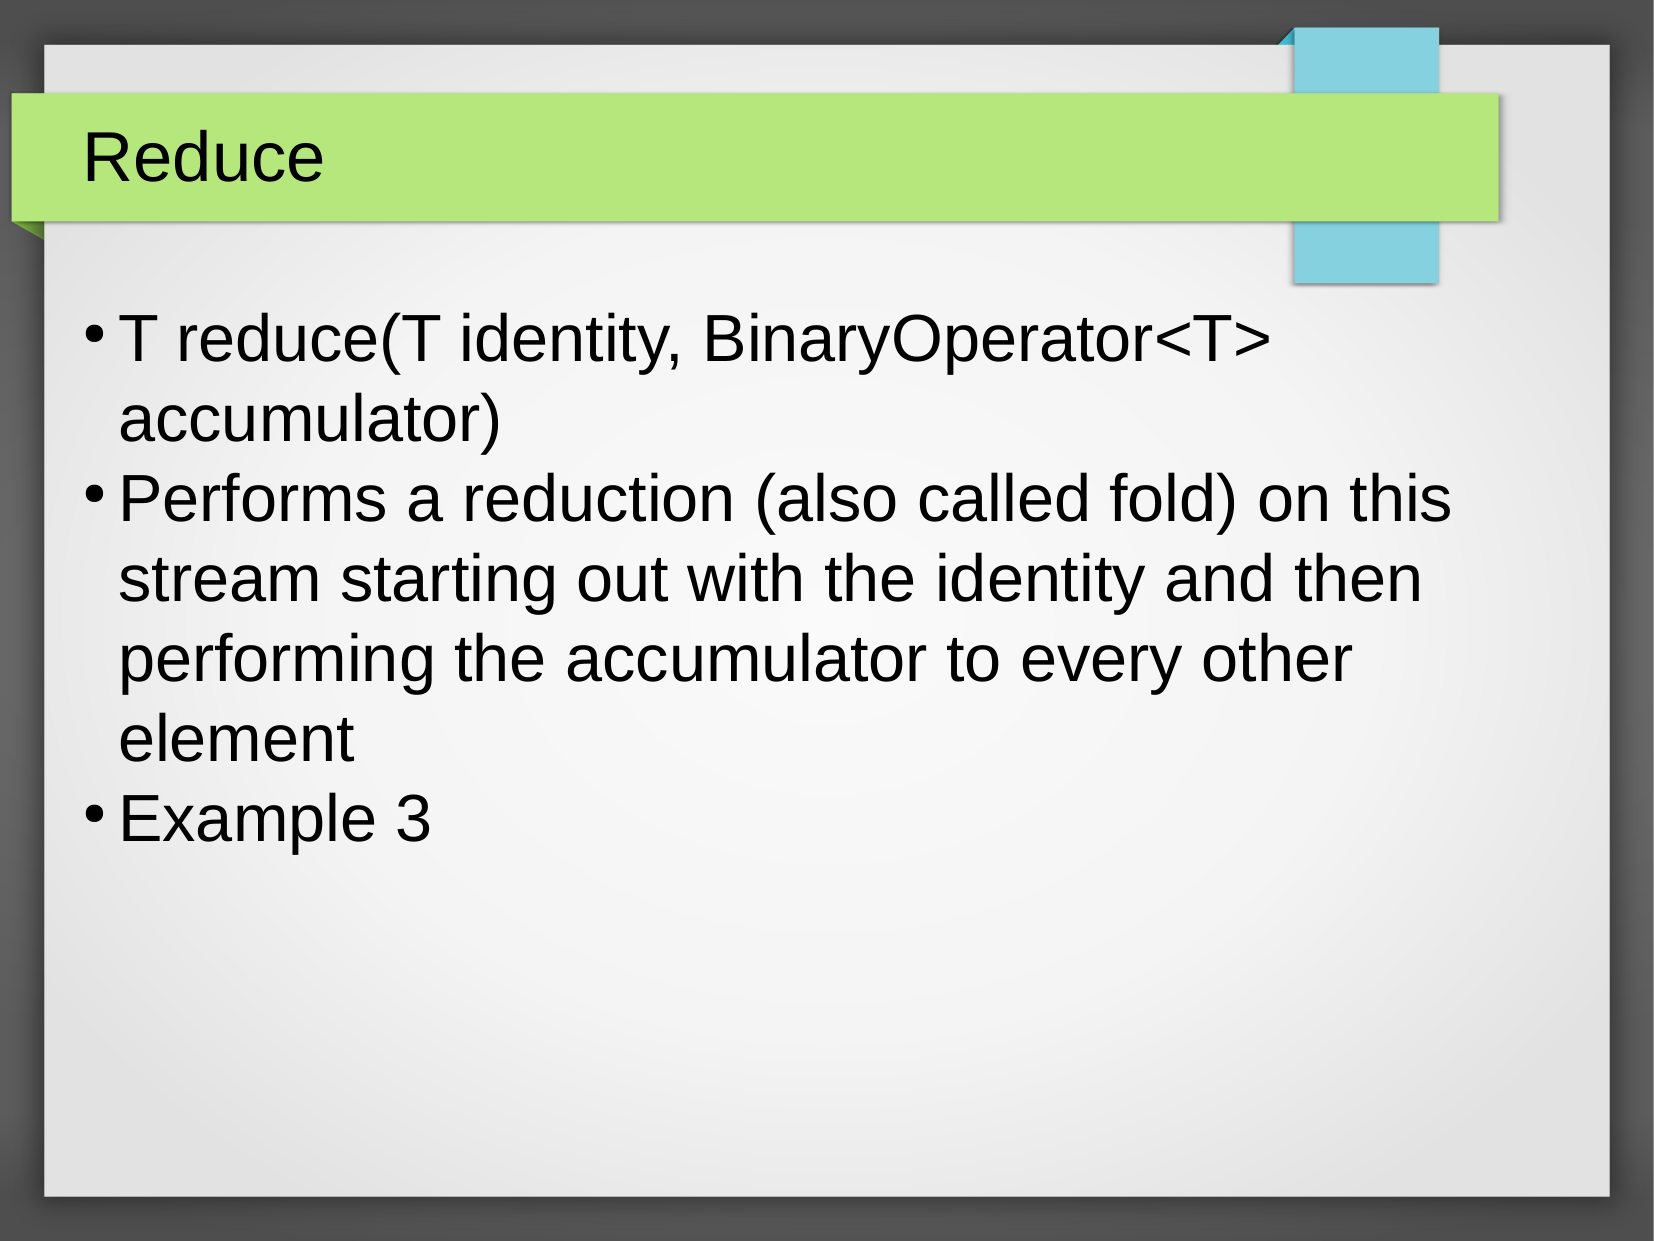

Reduce
T reduce(T identity, BinaryOperator<T> accumulator)
Performs a reduction (also called fold) on this stream starting out with the identity and then performing the accumulator to every other element
Example 3